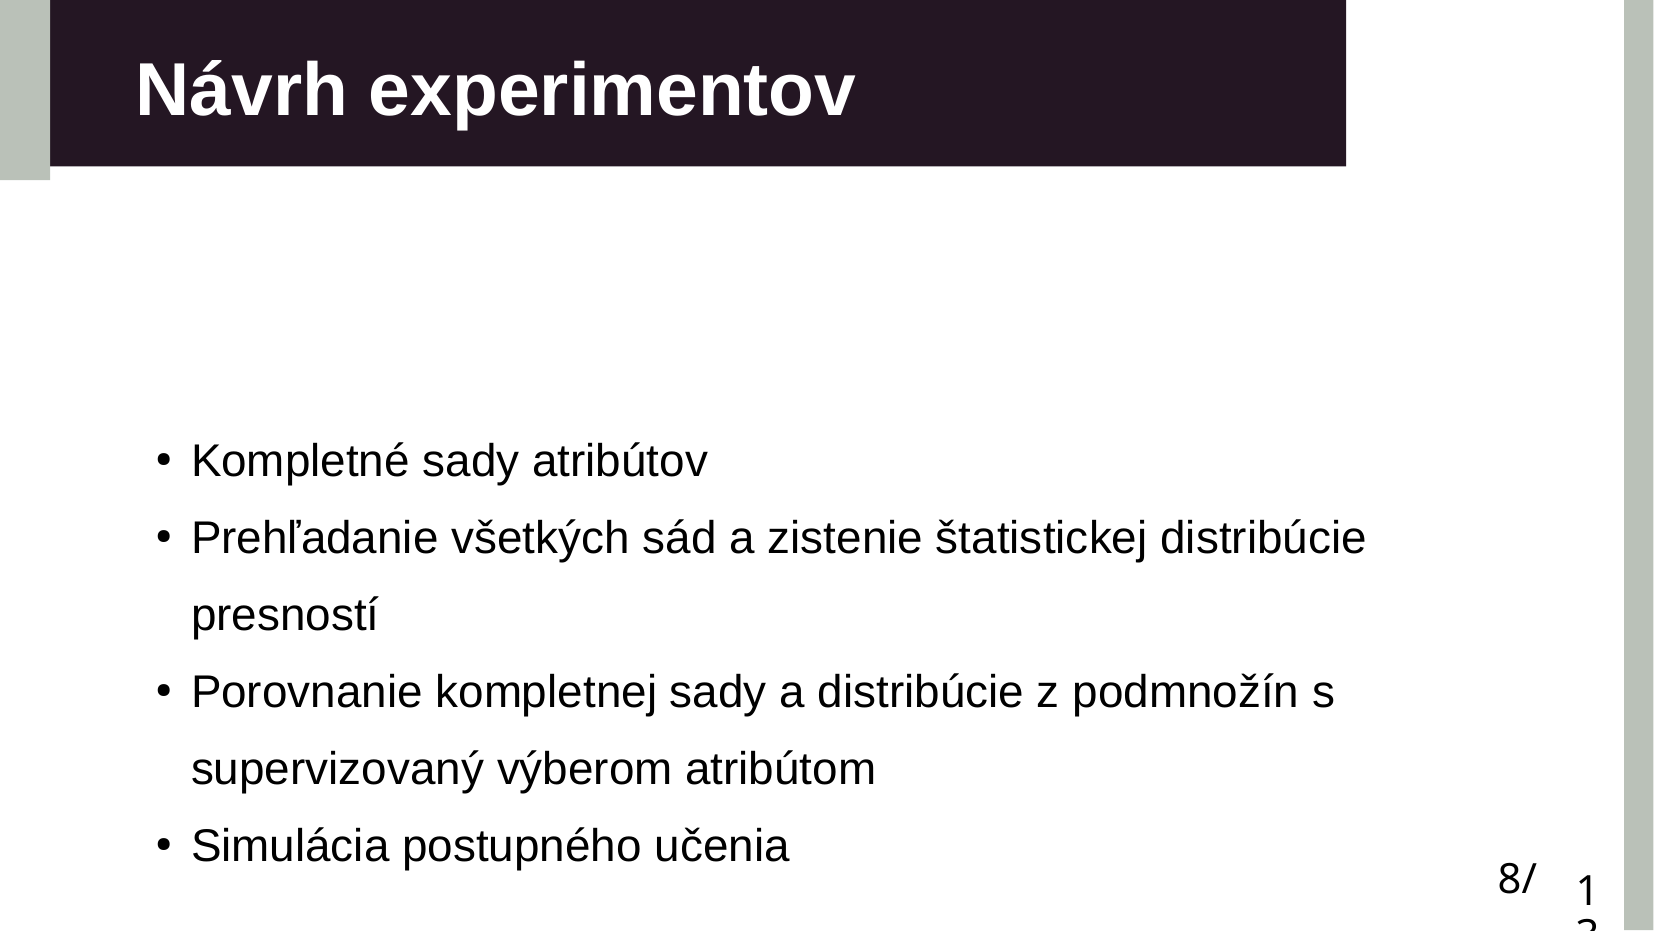

# Návrh experimentov
Kompletné sady atribútov
Prehľadanie všetkých sád a zistenie štatistickej distribúcie presností
Porovnanie kompletnej sady a distribúcie z podmnožín s supervizovaný výberom atribútom
Simulácia postupného učenia
13